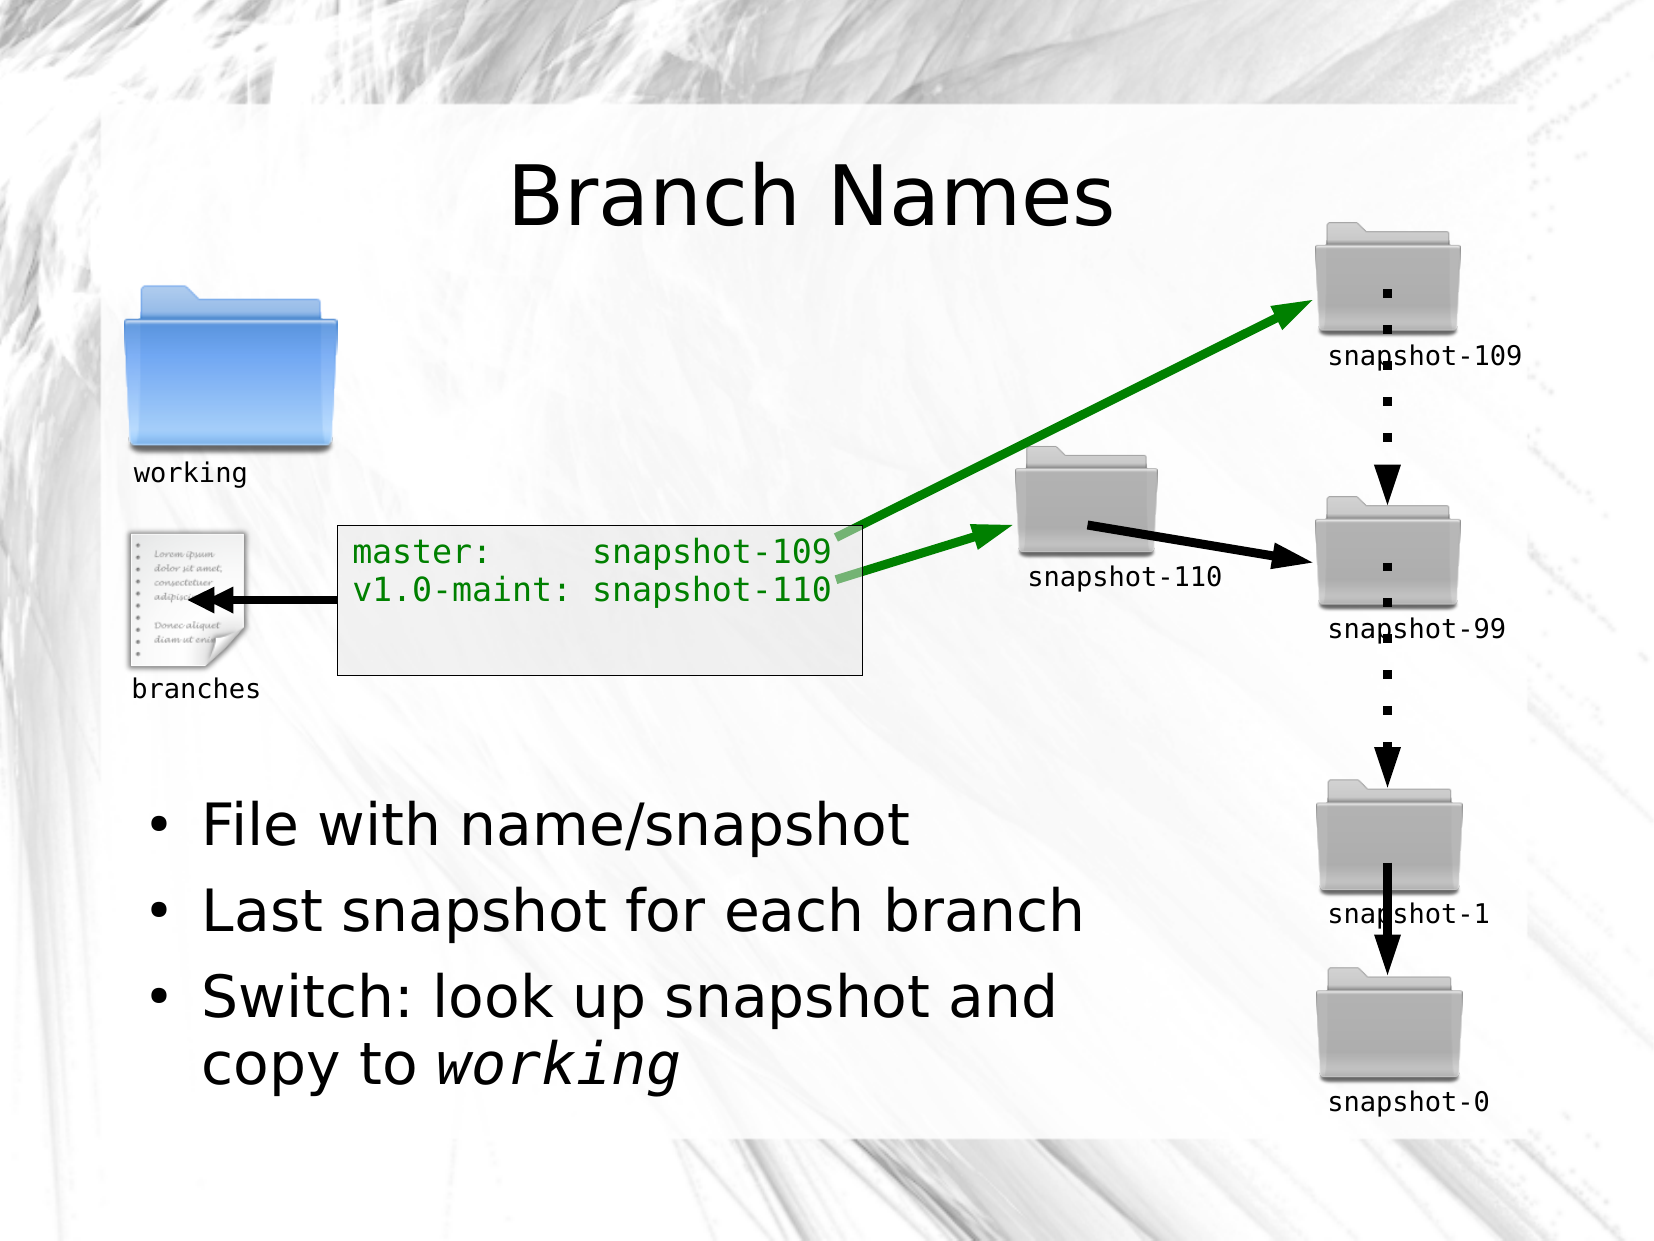

# Branch Names
snapshot-109
working
snapshot-110
snapshot-99
branches
master: snapshot-109
v1.0-maint: snapshot-110
snapshot-1
File with name/snapshot
Last snapshot for each branch
Switch: look up snapshot and copy to working
snapshot-0